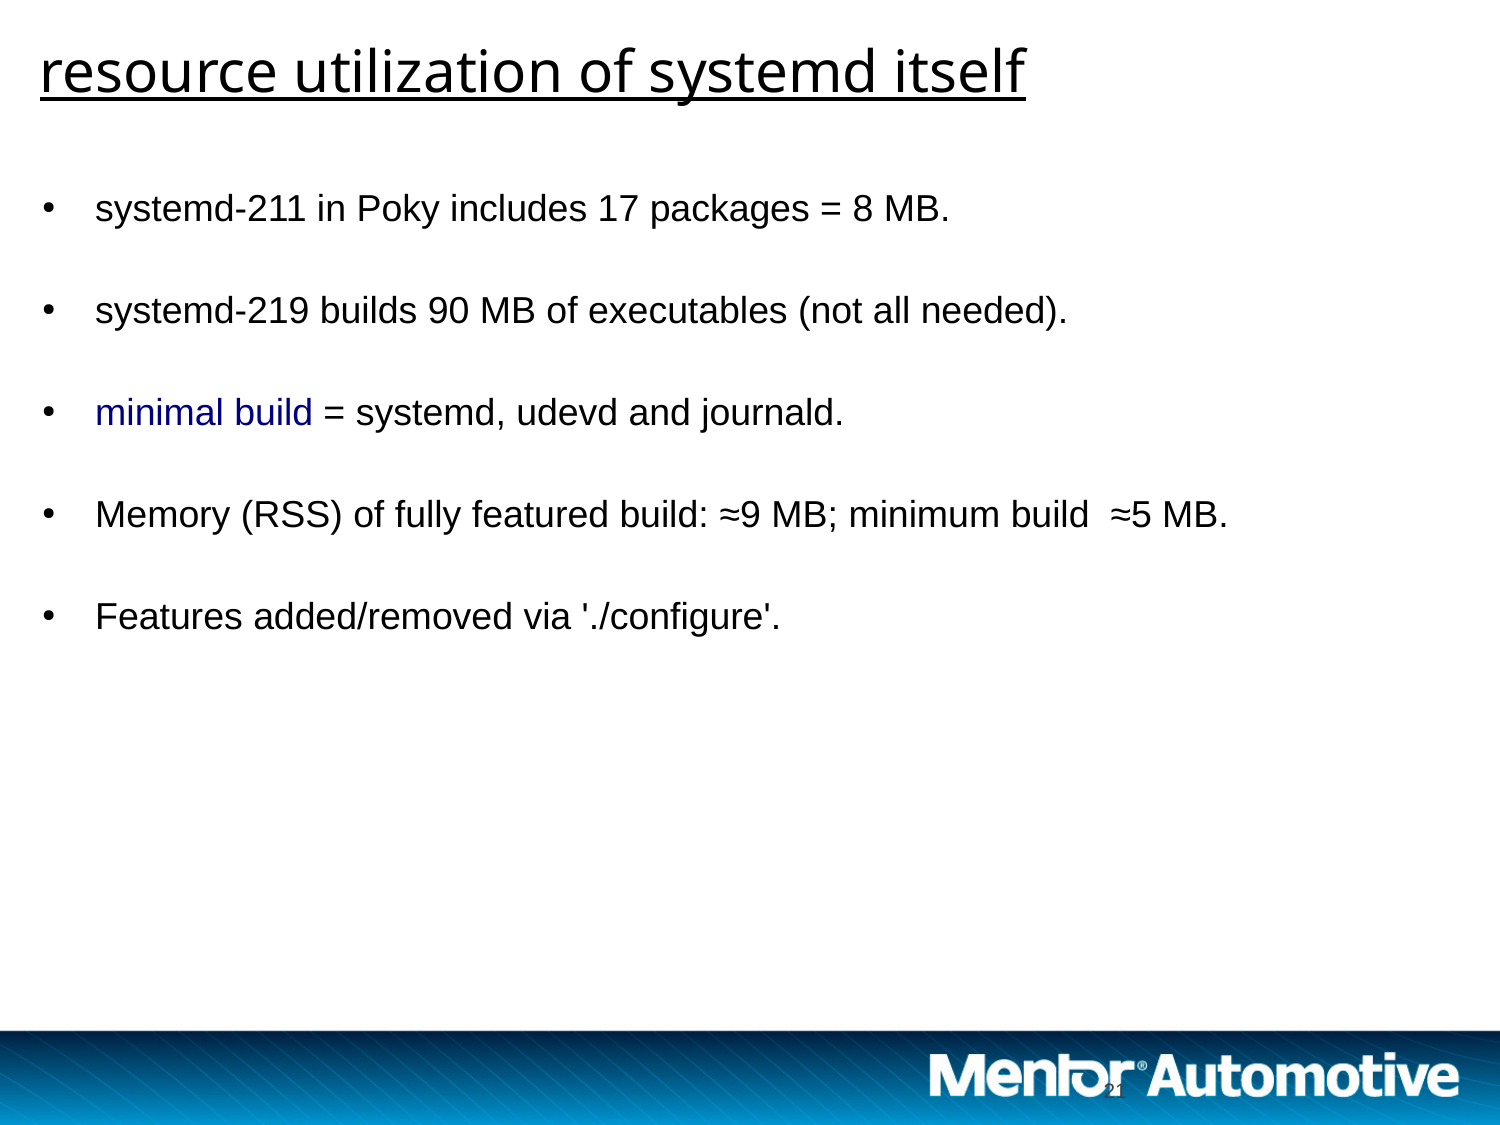

# resource utilization of systemd itself
systemd-211 in Poky includes 17 packages = 8 MB.
systemd-219 builds 90 MB of executables (not all needed).
minimal build = systemd, udevd and journald.
Memory (RSS) of fully featured build: ≈9 MB; minimum build ≈5 MB.
Features added/removed via './configure'.